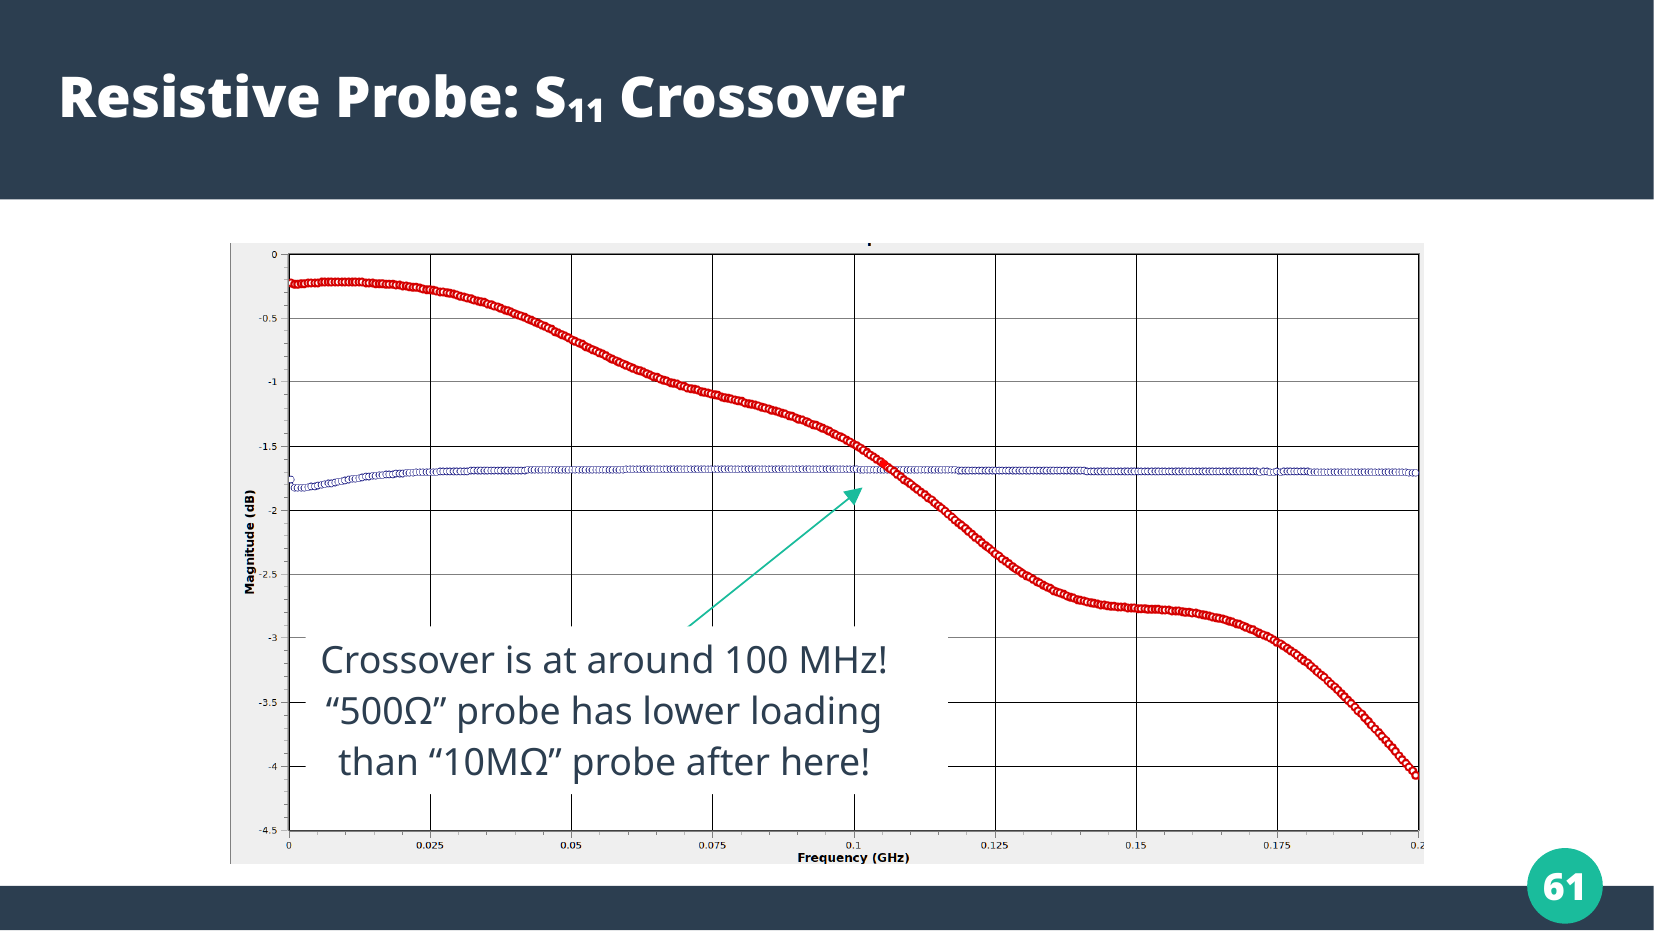

# Resistive Probe: S11 Crossover
Crossover is at around 100 MHz!
“500Ω” probe has lower loading
than “10MΩ” probe after here!